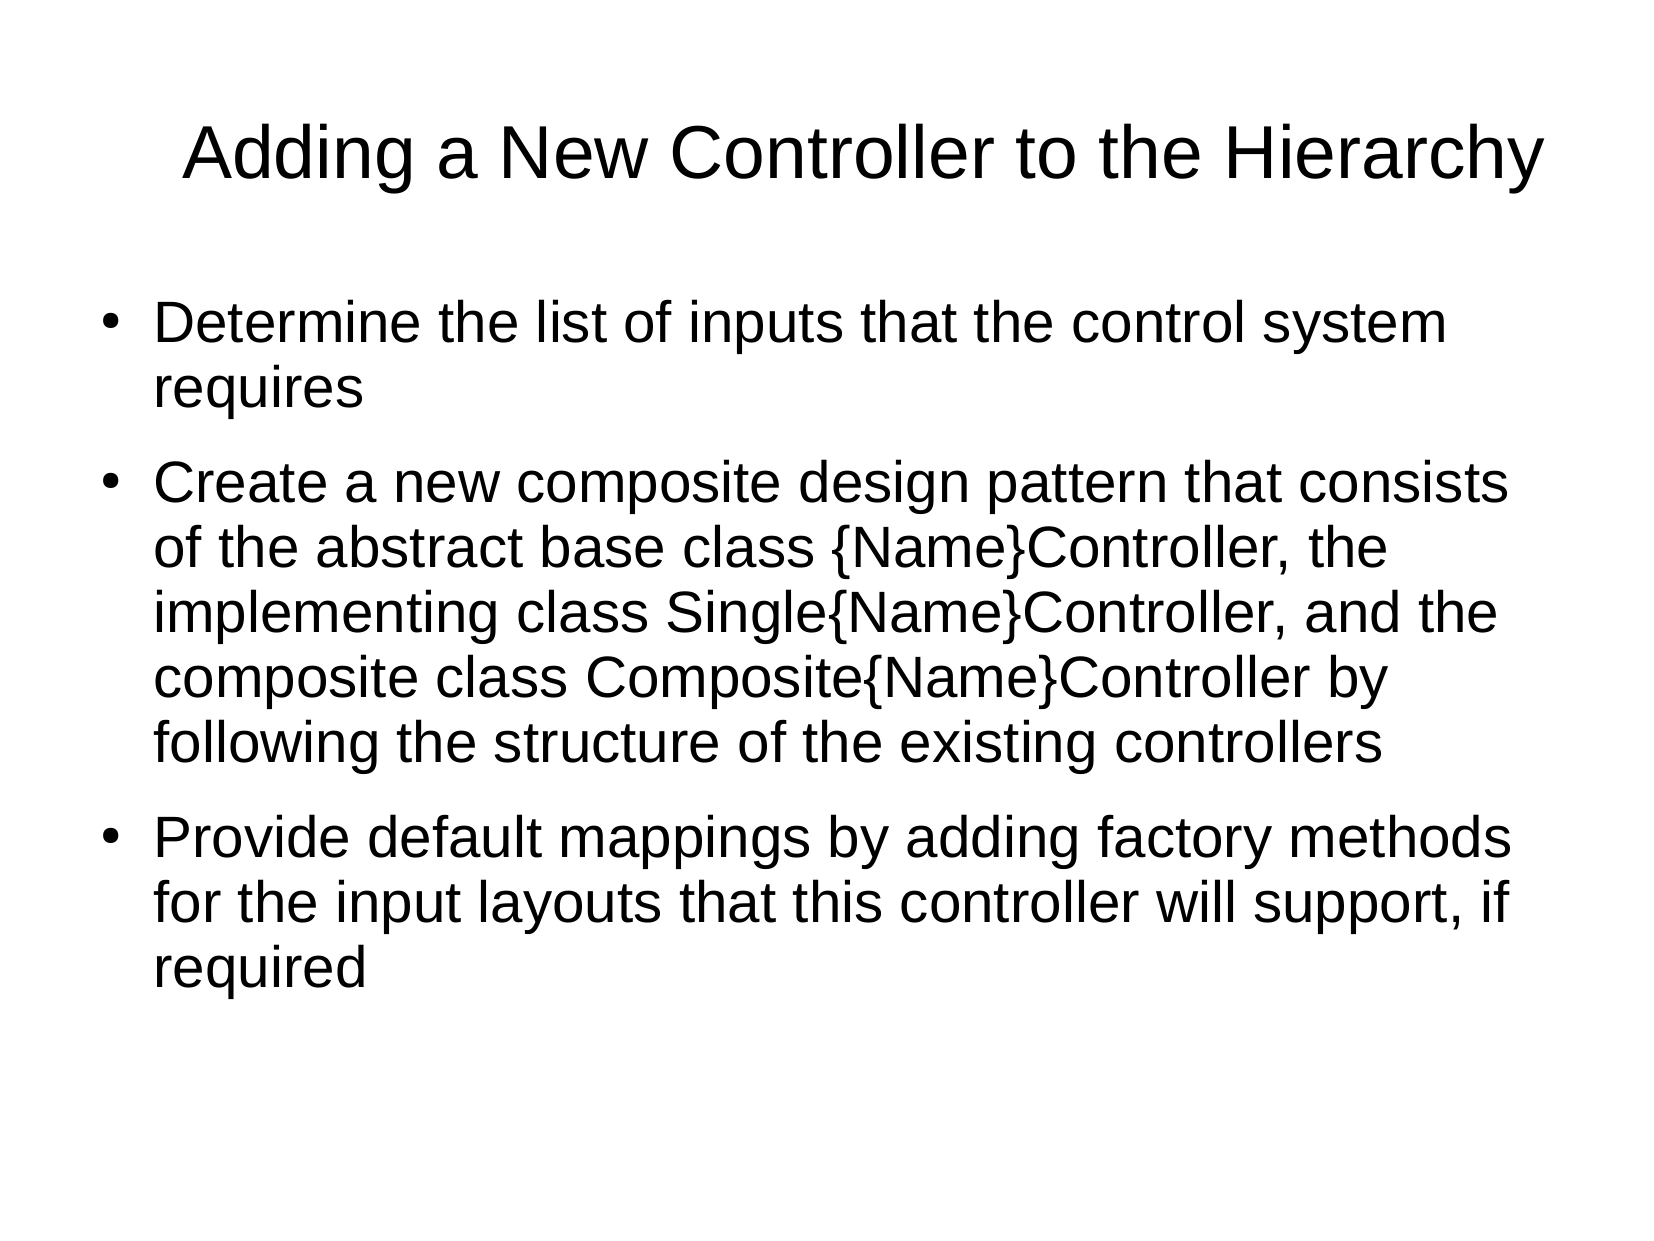

Adding a New Controller to the Hierarchy
# Determine the list of inputs that the control system requires
Create a new composite design pattern that consists of the abstract base class {Name}Controller, the implementing class Single{Name}Controller, and the composite class Composite{Name}Controller by following the structure of the existing controllers
Provide default mappings by adding factory methods for the input layouts that this controller will support, if required